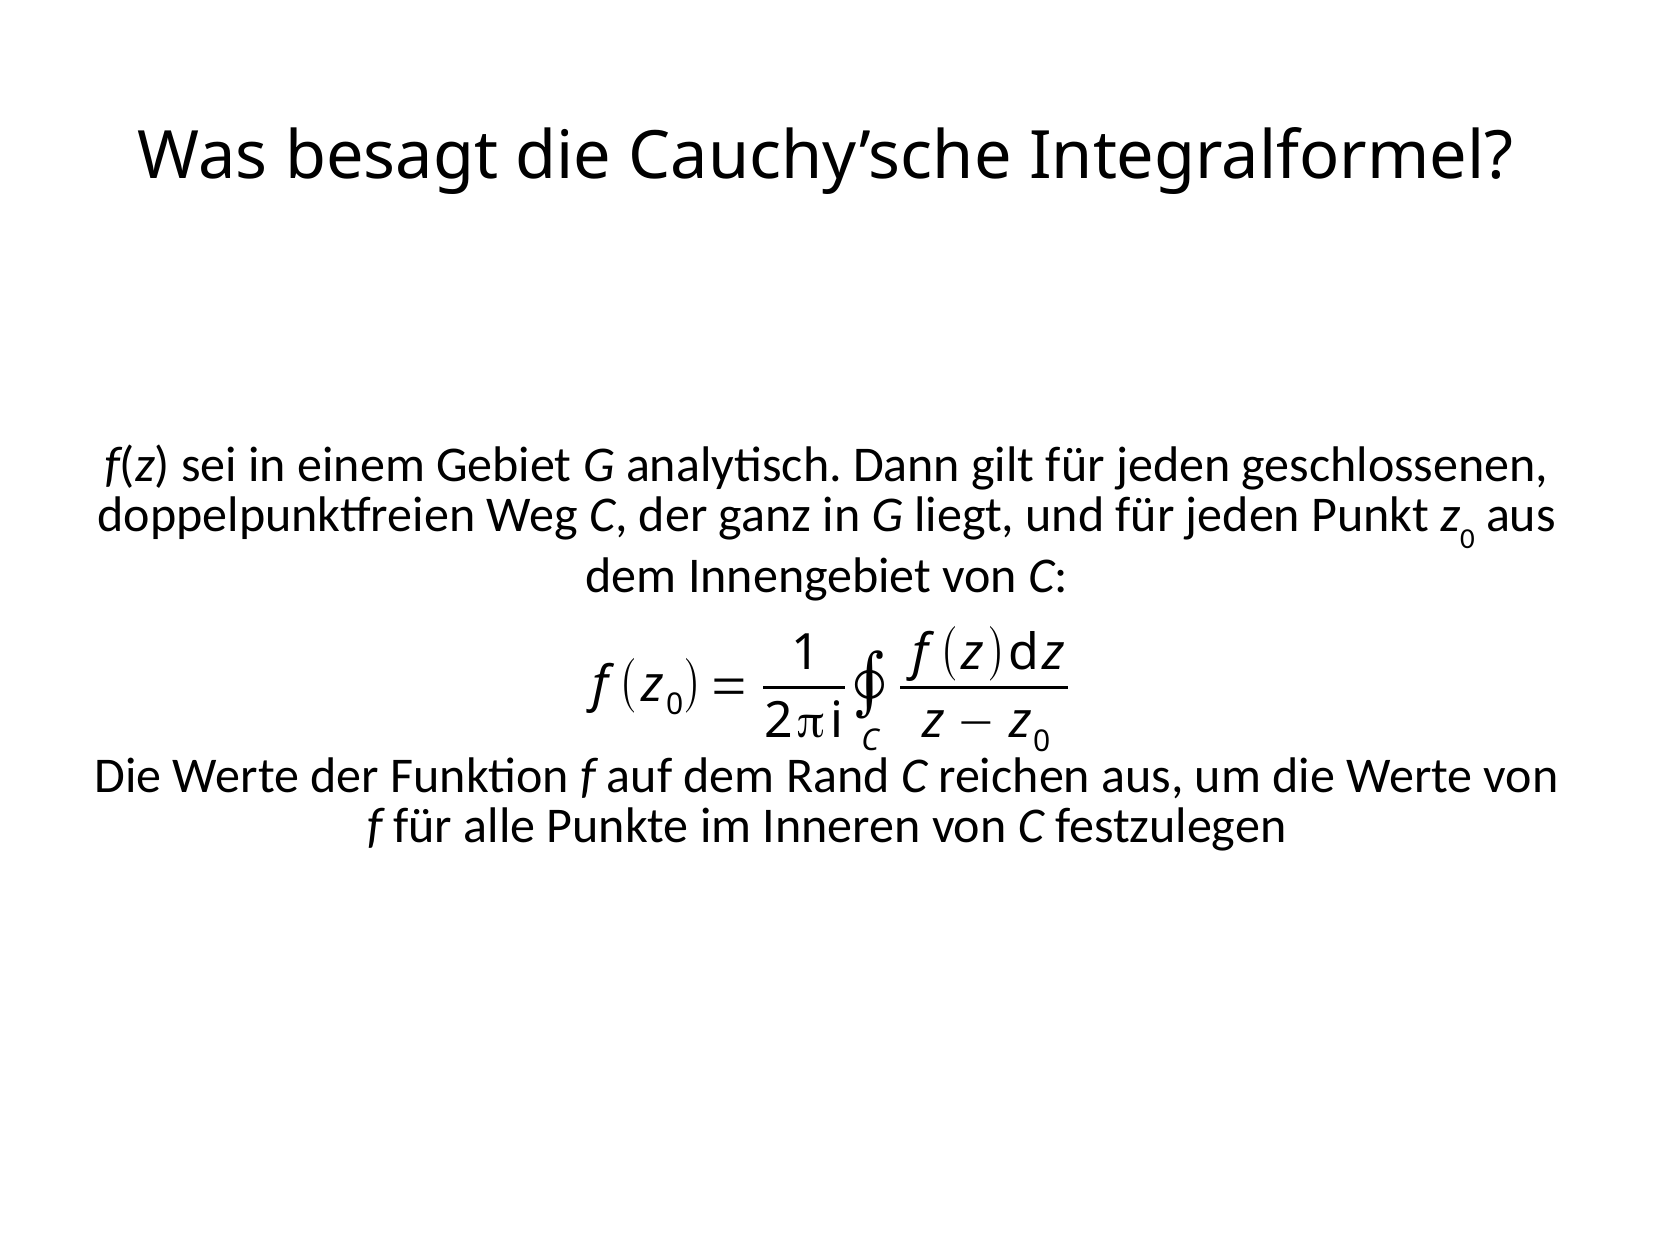

# Was besagt die Cauchy’sche Integralformel?
f(z) sei in einem Gebiet G analytisch. Dann gilt für jeden geschlossenen, doppelpunktfreien Weg C, der ganz in G liegt, und für jeden Punkt z0 aus dem Innengebiet von C:
Die Werte der Funktion f auf dem Rand C reichen aus, um die Werte von f für alle Punkte im Inneren von C festzulegen